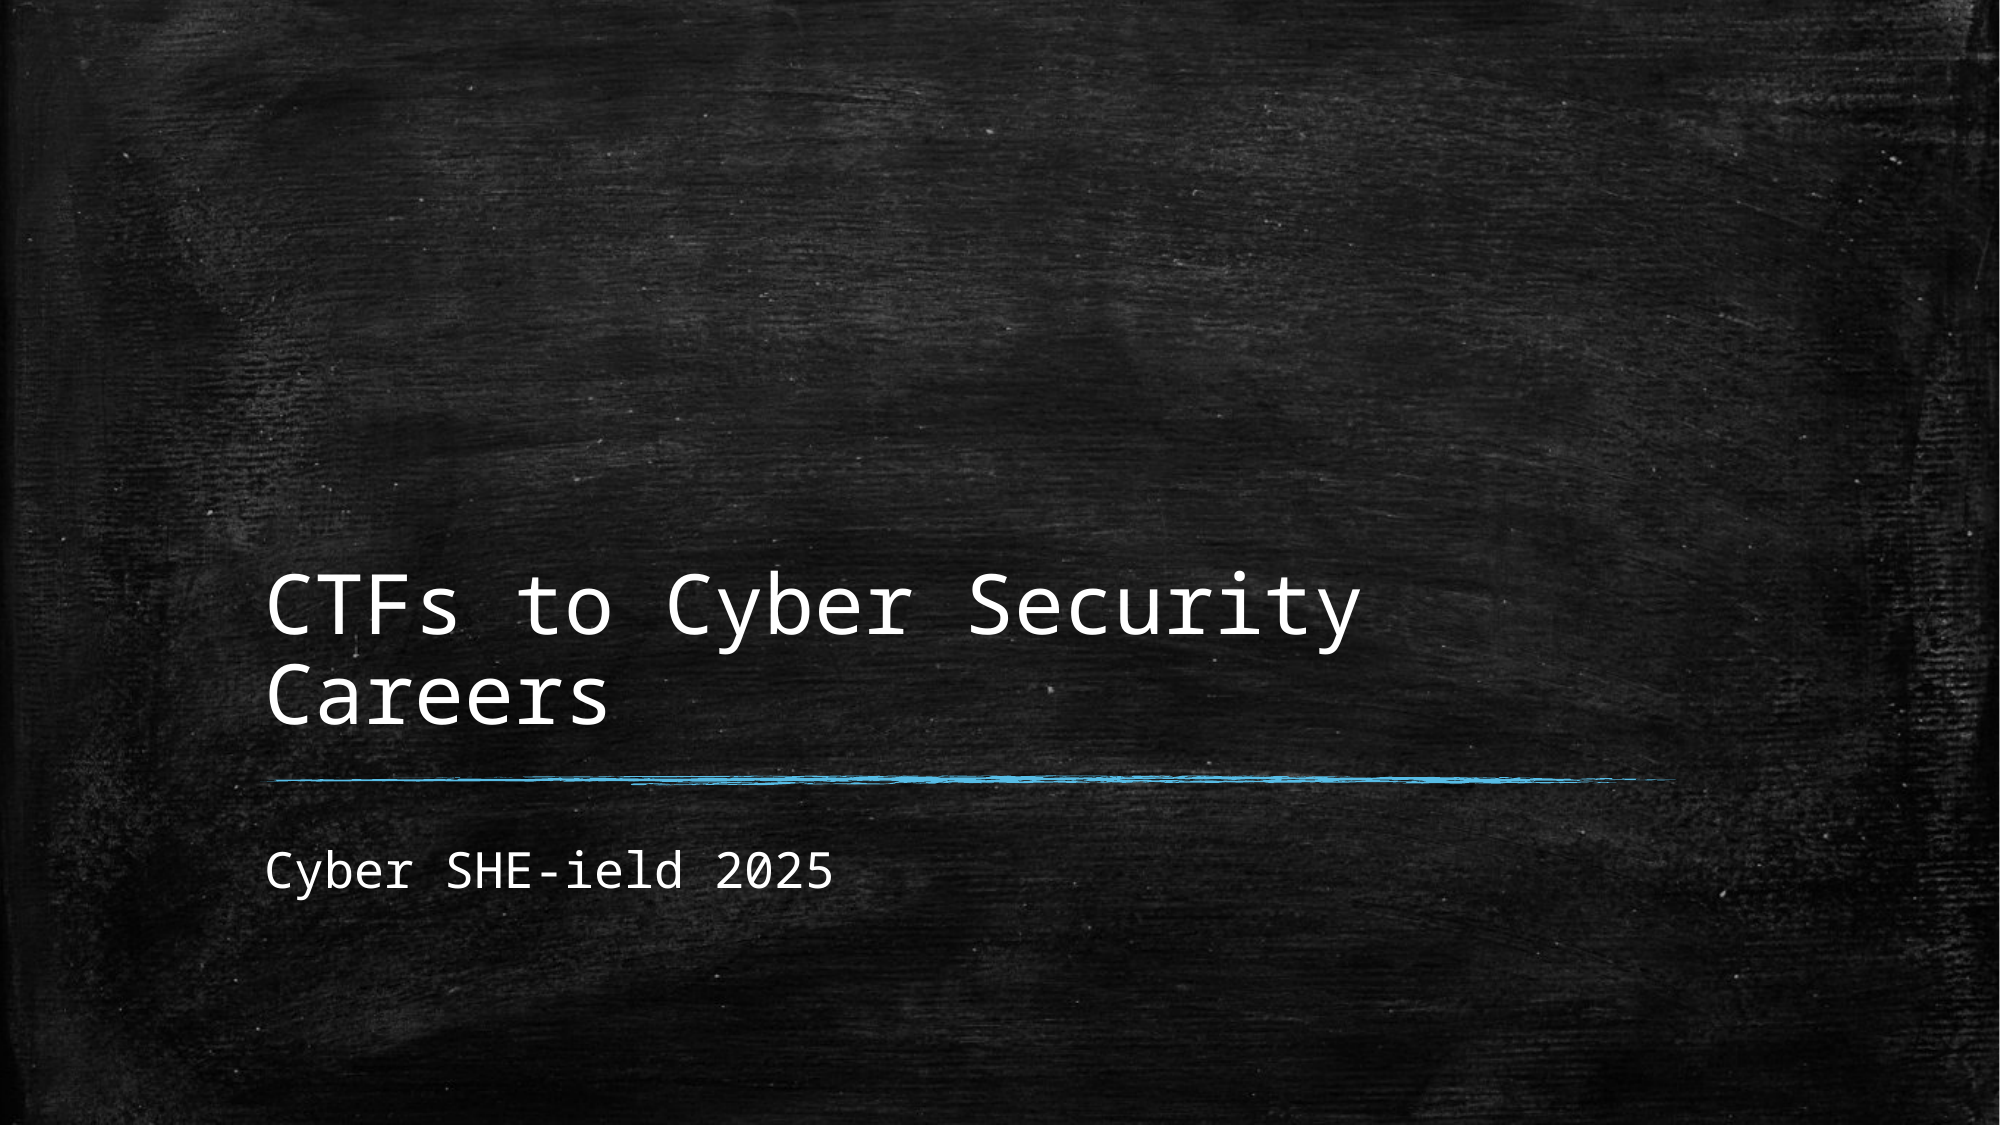

# CTFs to Cyber Security Careers
Cyber SHE-ield 2025